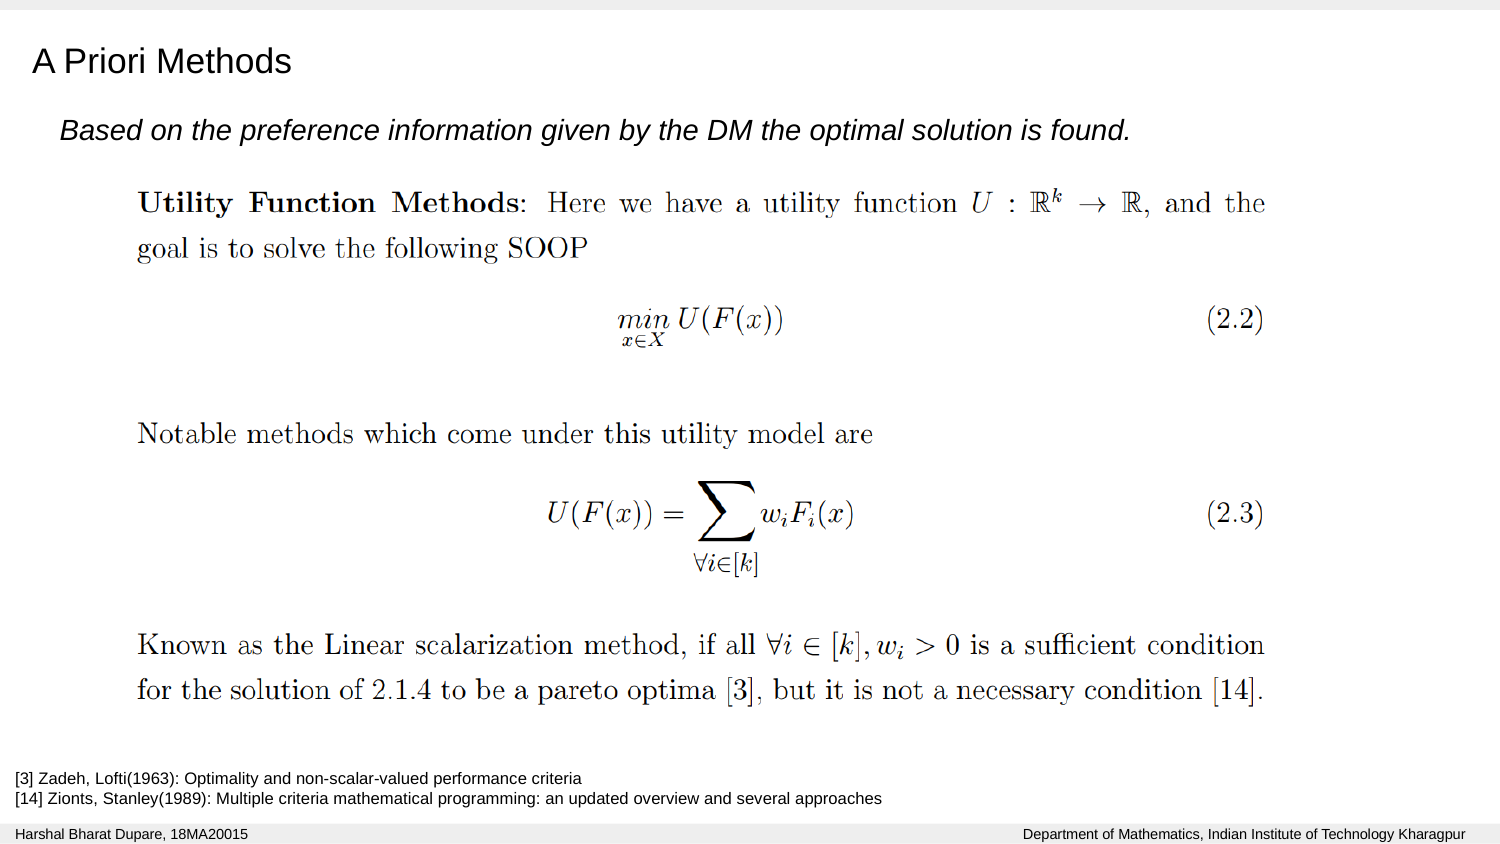

A Priori Methods
Based on the preference information given by the DM the optimal solution is found.
[3] Zadeh, Lofti(1963): Optimality and non-scalar-valued performance criteria
[14] Zionts, Stanley(1989): Multiple criteria mathematical programming: an updated overview and several approaches
Harshal Bharat Dupare, 18MA20015 Department of Mathematics, Indian Institute of Technology Kharagpur